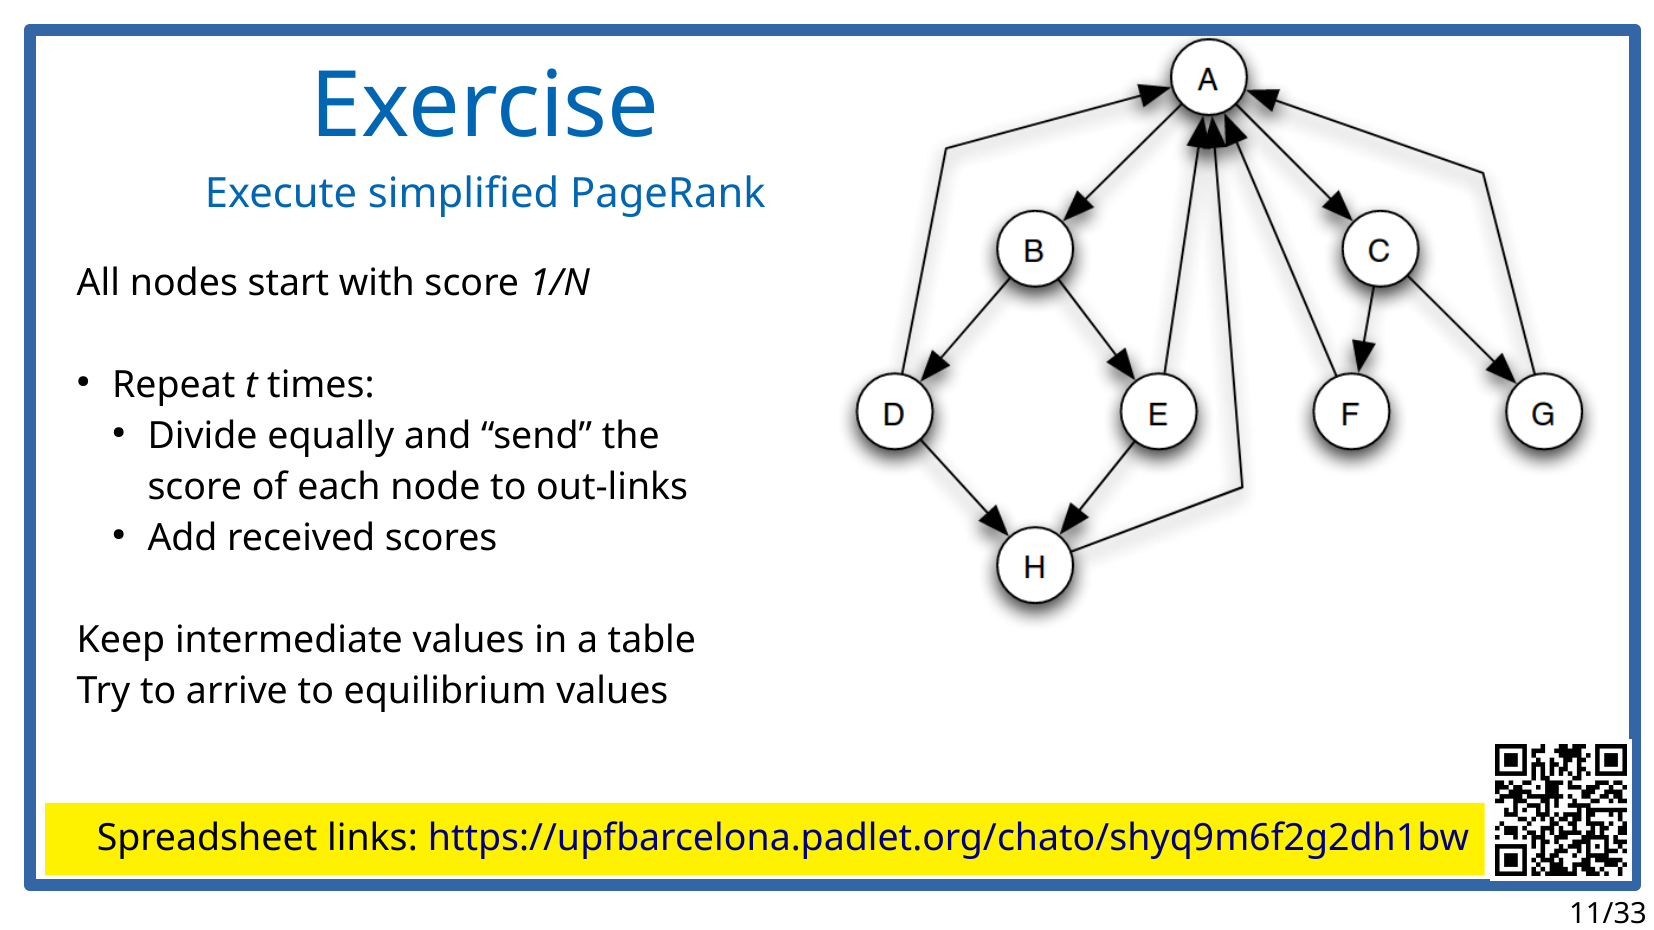

# Exercise Execute simplified PageRank
All nodes start with score 1/N
Repeat t times:
Divide equally and “send” the score of each node to out-links
Add received scores
Keep intermediate values in a table
Try to arrive to equilibrium values
Spreadsheet links: https://upfbarcelona.padlet.org/chato/shyq9m6f2g2dh1bw
11